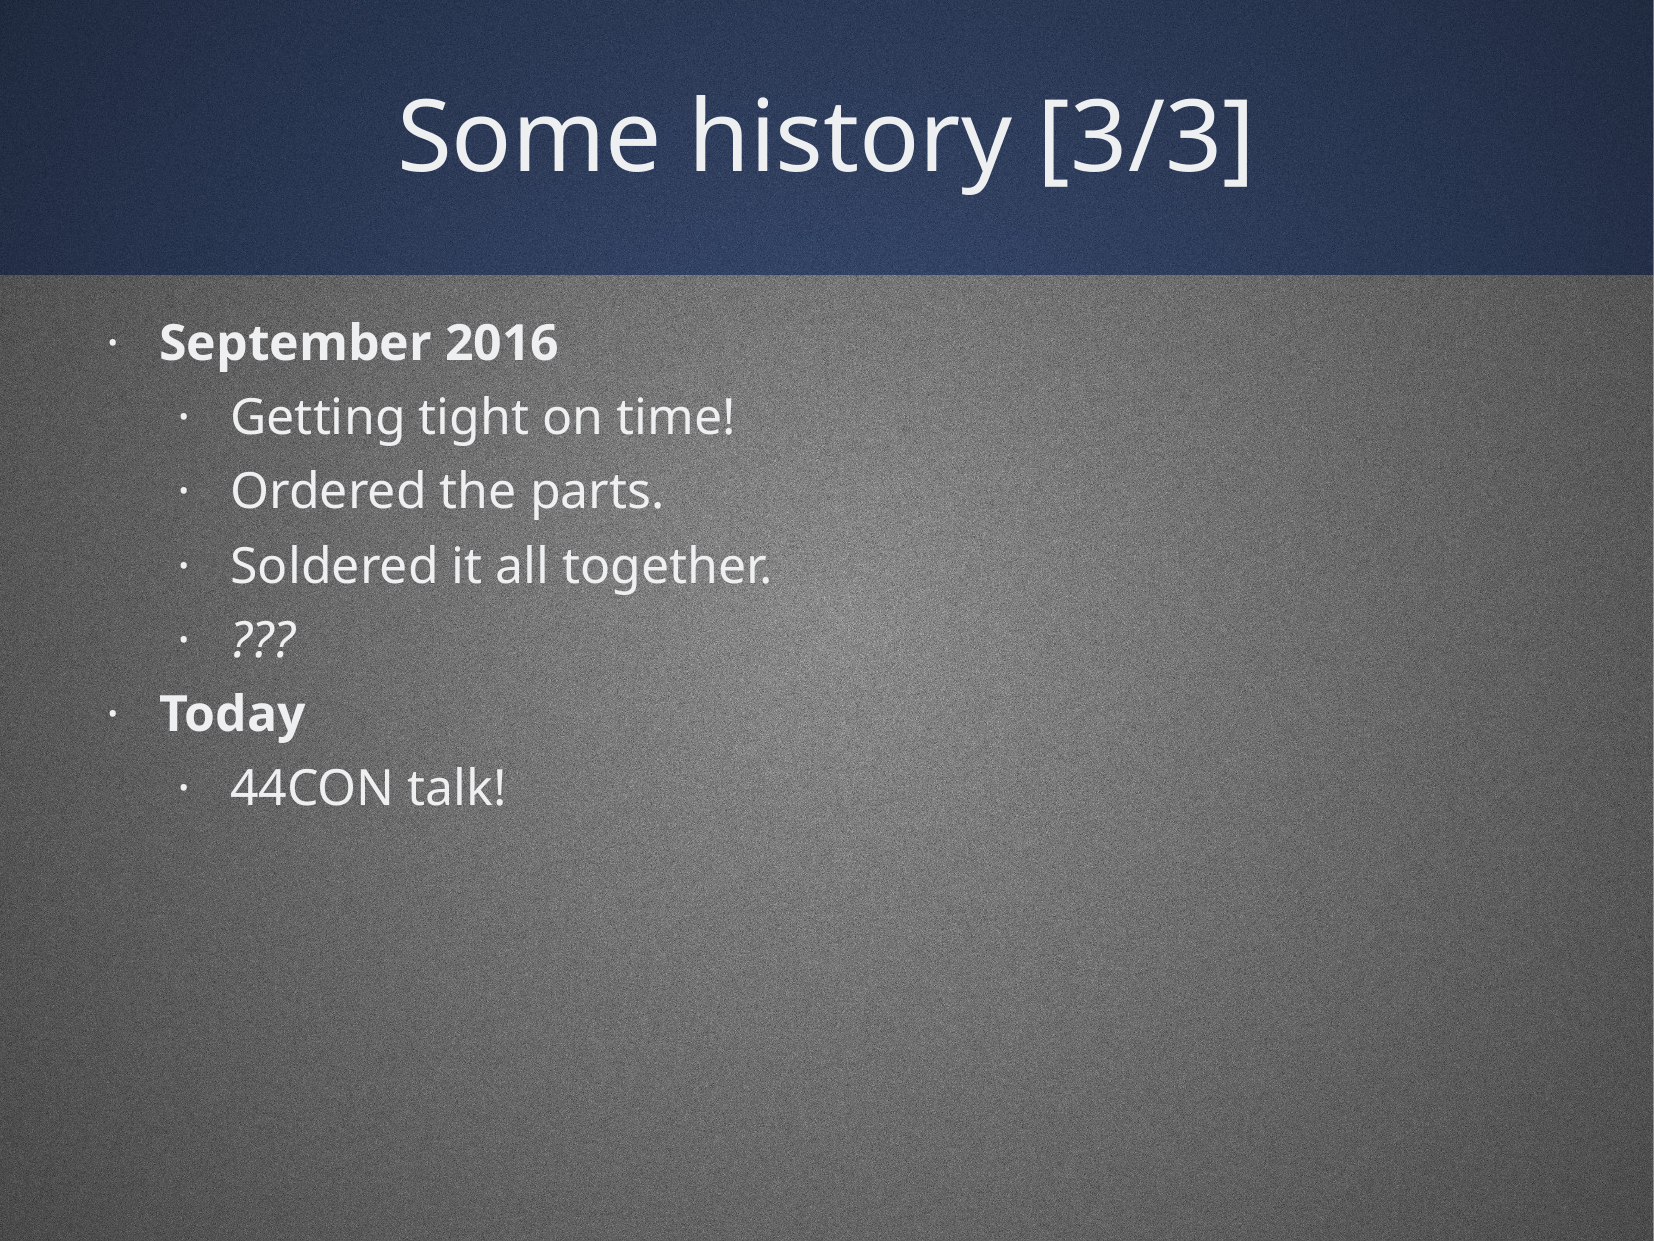

# Some history [3/3]
September 2016
Getting tight on time!
Ordered the parts.
Soldered it all together.
???
Today
44CON talk!